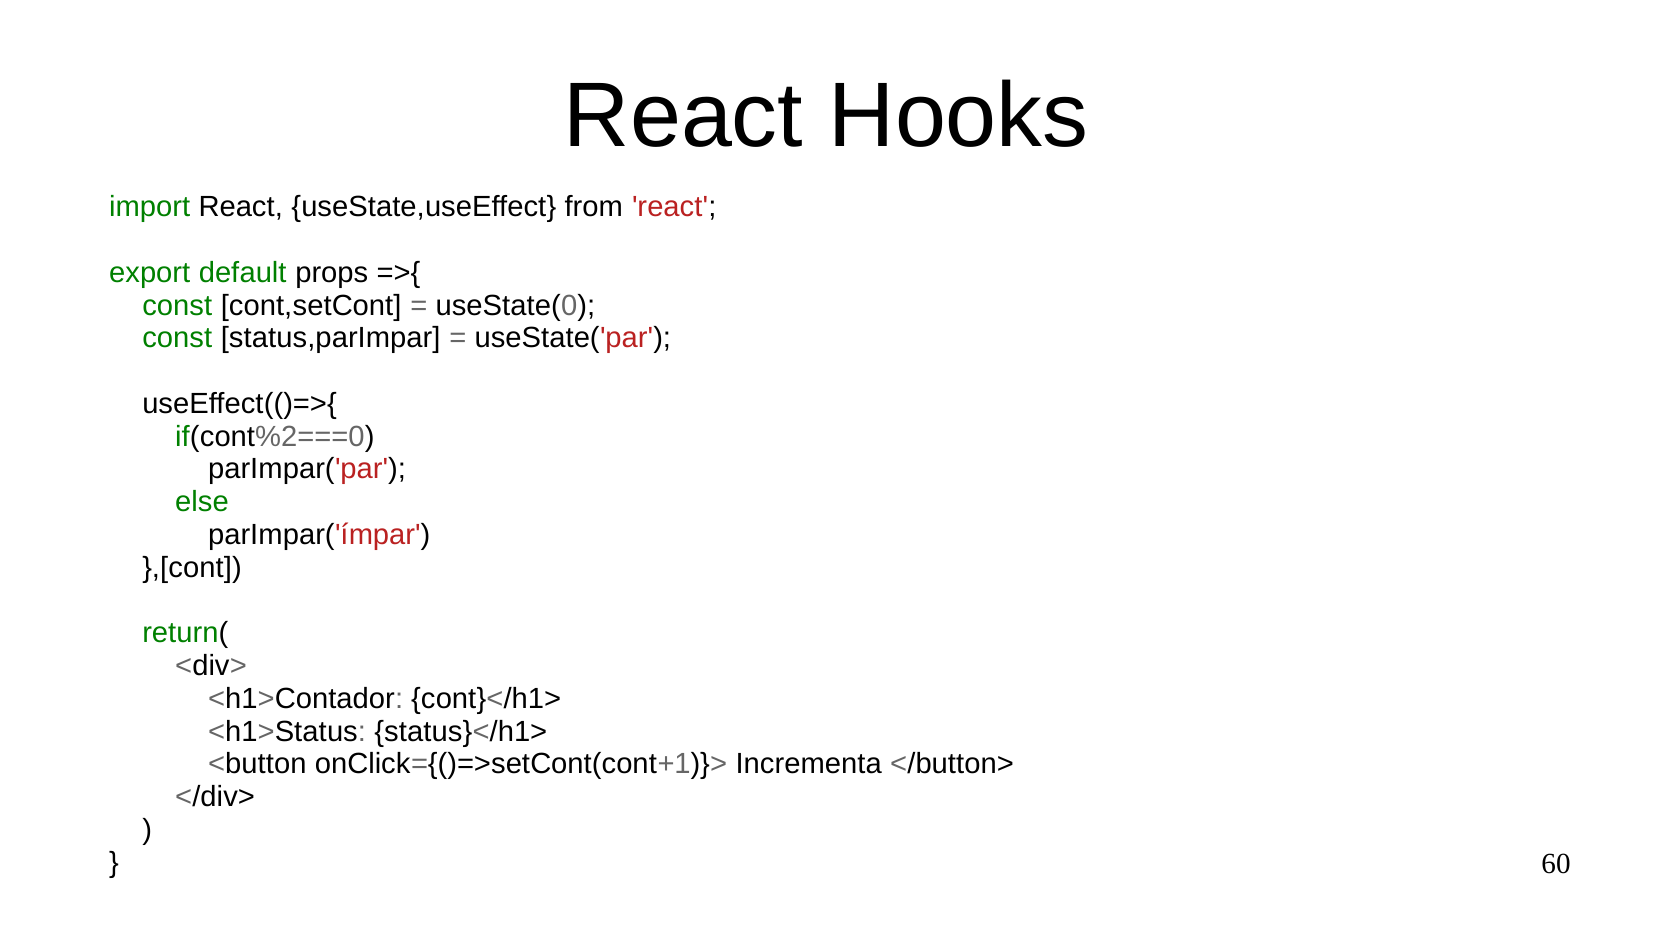

# React Hooks
import React, {useState,useEffect} from 'react';
export default props =>{
 const [cont,setCont] = useState(0);
 const [status,parImpar] = useState('par');
 useEffect(()=>{
 if(cont%2===0)
 parImpar('par');
 else
 parImpar('ímpar')
 },[cont])
 return(
 <div>
 <h1>Contador: {cont}</h1>
 <h1>Status: {status}</h1>
 <button onClick={()=>setCont(cont+1)}> Incrementa </button>
 </div>
 )
}
60